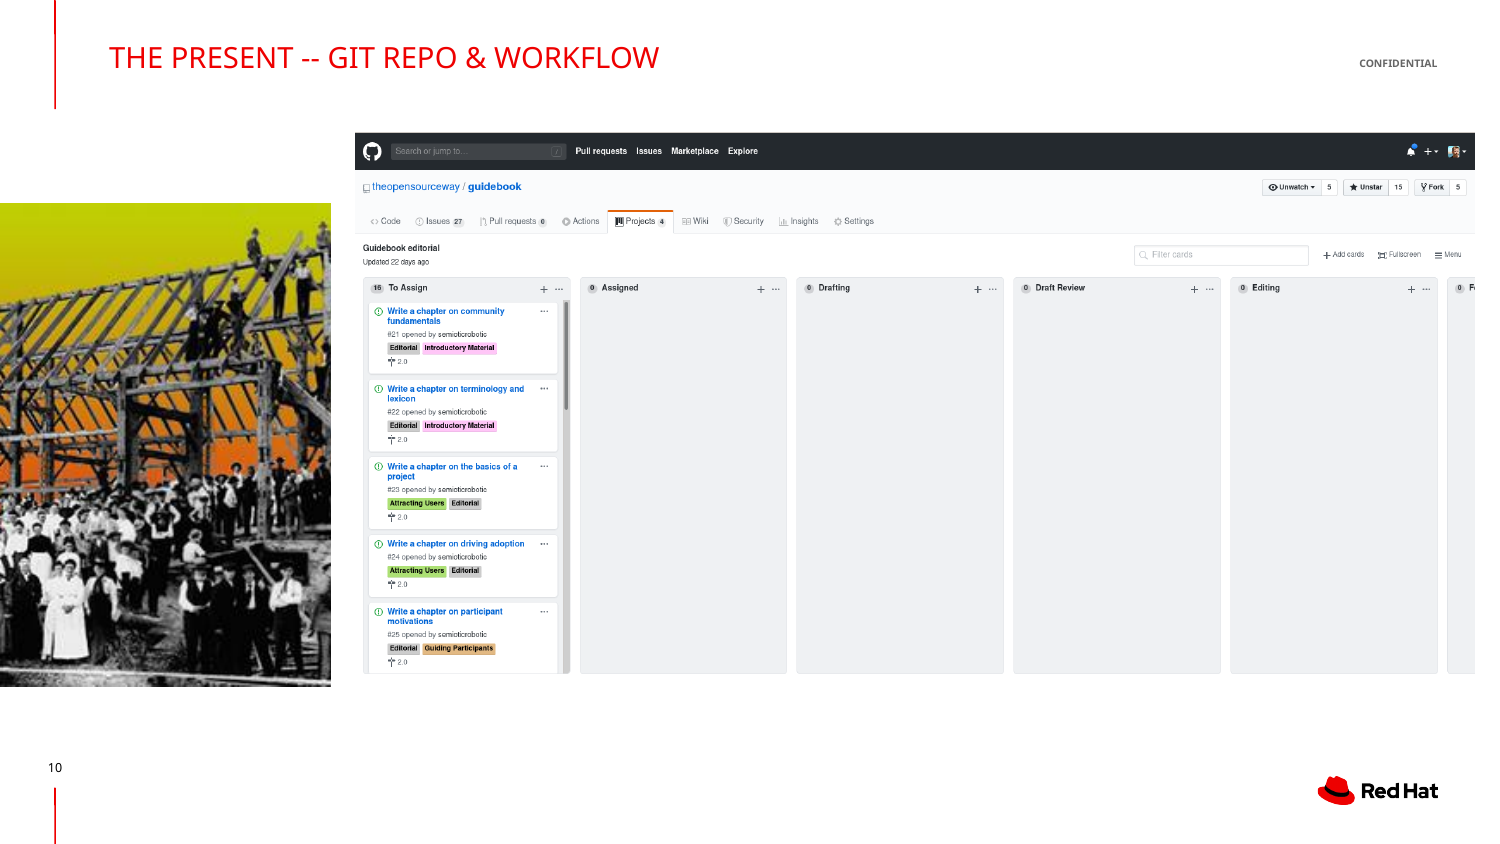

# THE PRESENT -- GIT REPO & WORKFLOW